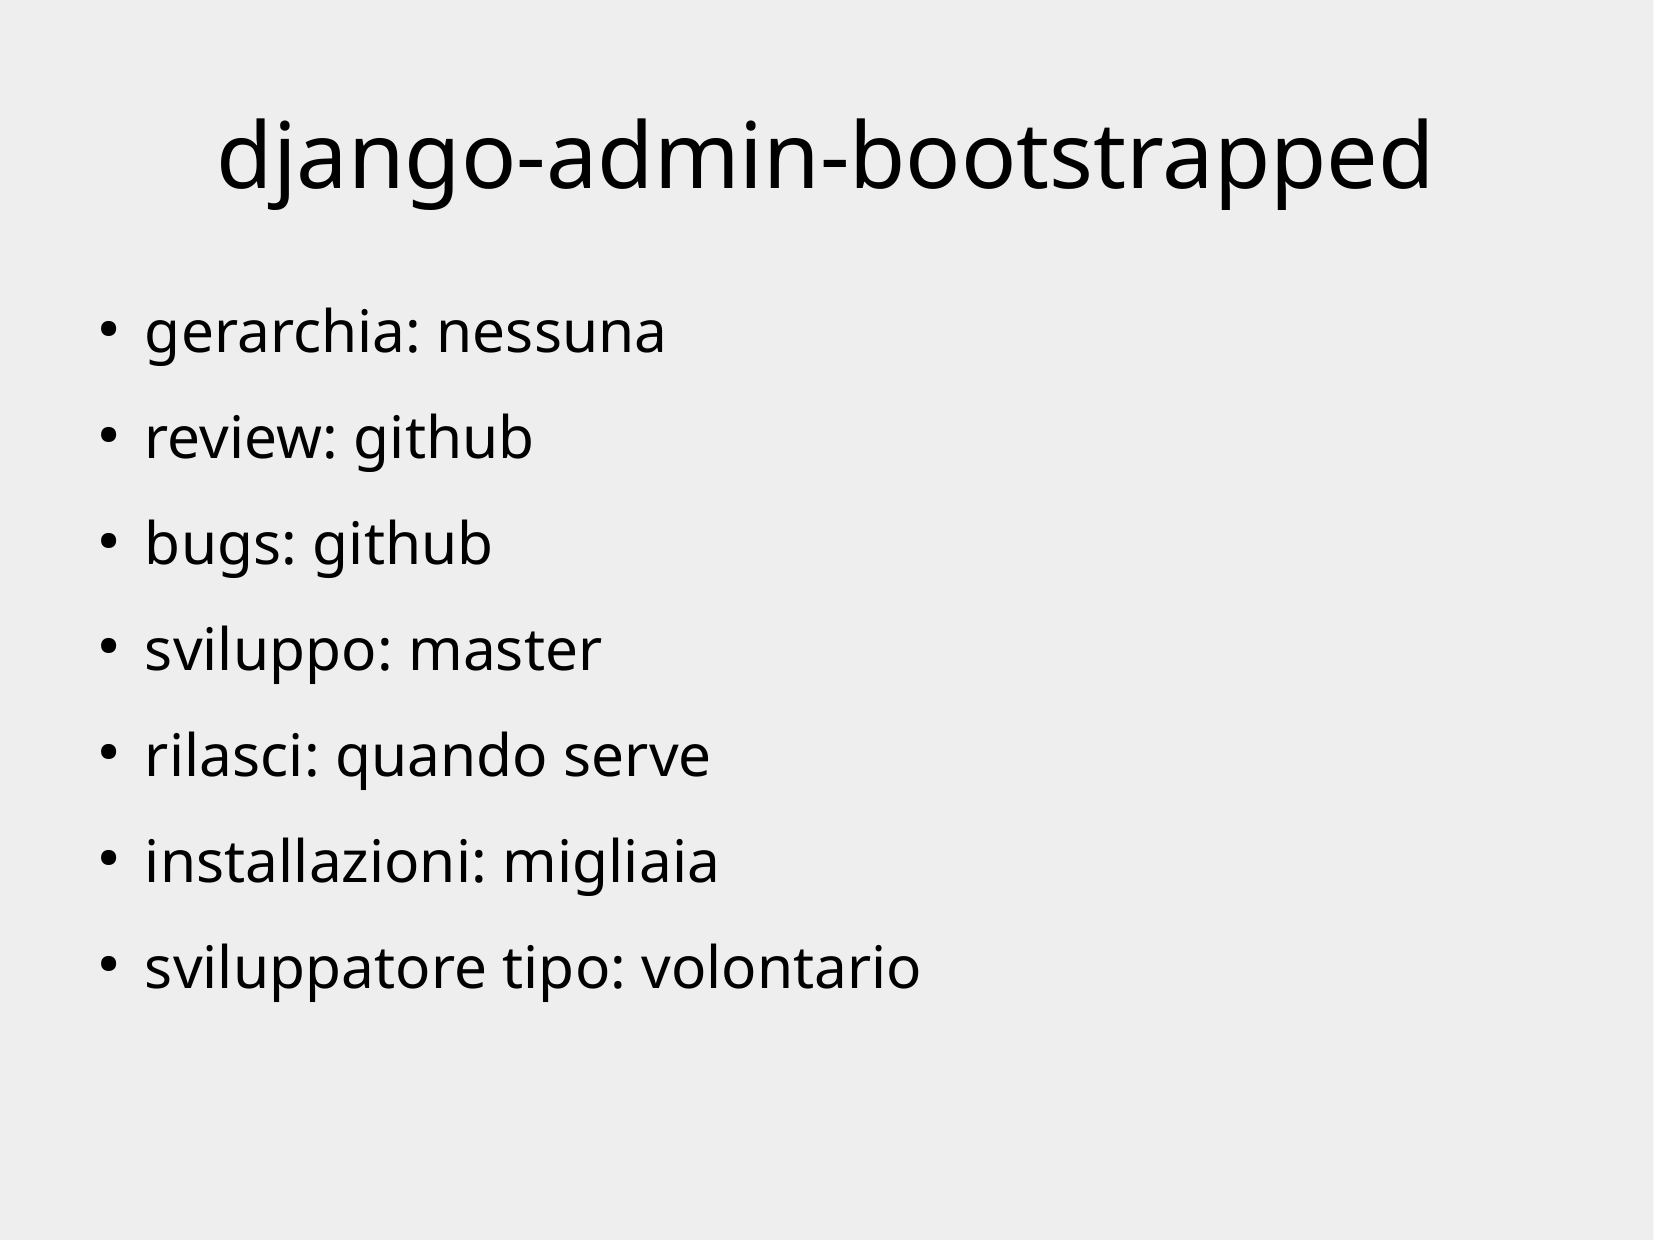

# django-admin-bootstrapped
gerarchia: nessuna
review: github
bugs: github
sviluppo: master
rilasci: quando serve
installazioni: migliaia
sviluppatore tipo: volontario